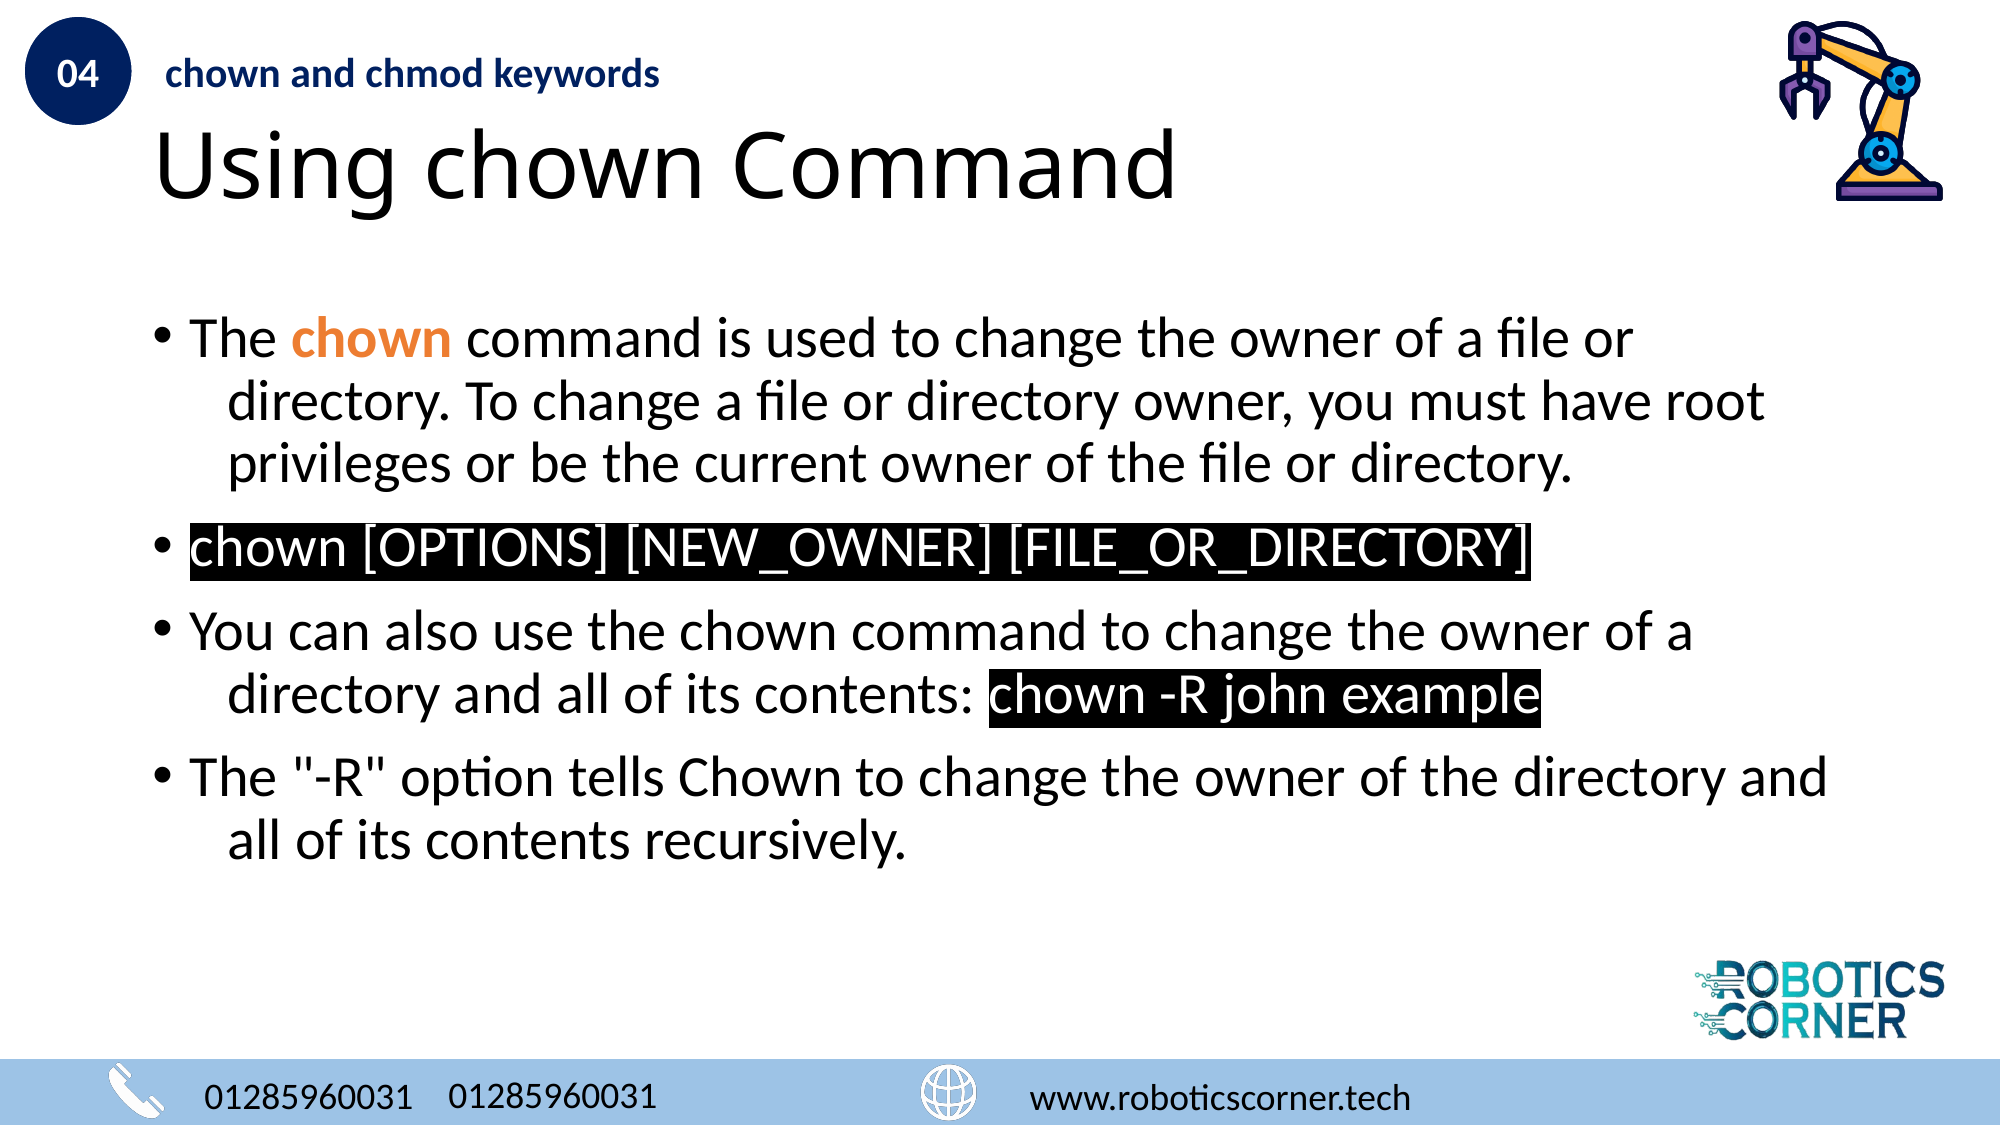

04
chown and chmod keywords
# Using chown Command
The chown command is used to change the owner of a file or directory. To change a file or directory owner, you must have root privileges or be the current owner of the file or directory.
chown [OPTIONS] [NEW_OWNER] [FILE_OR_DIRECTORY]
You can also use the chown command to change the owner of a directory and all of its contents: chown -R john example
The "-R" option tells Chown to change the owner of the directory and all of its contents recursively.